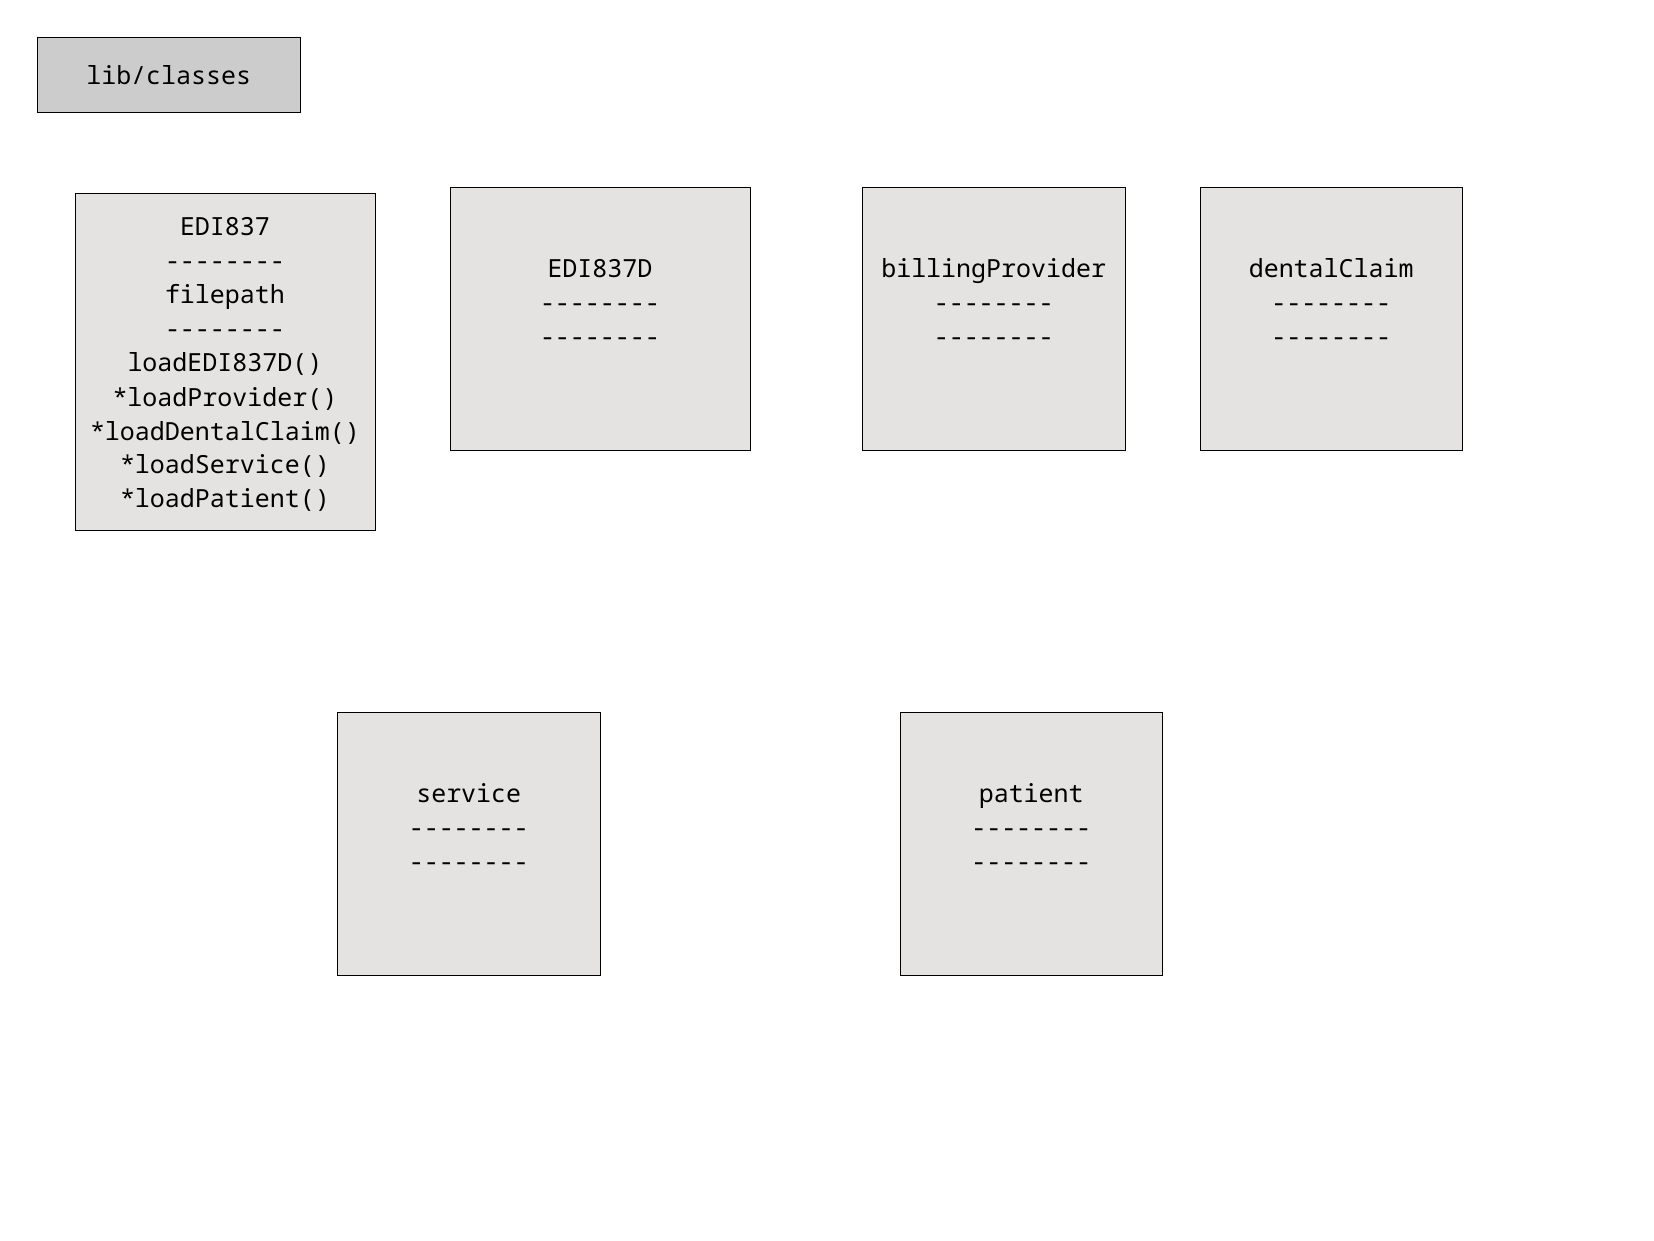

lib/classes
EDI837D
--------
--------
billingProvider
--------
--------
dentalClaim
--------
--------
EDI837
--------
filepath
--------
loadEDI837D()
*loadProvider()
*loadDentalClaim()
*loadService()
*loadPatient()
service
--------
--------
patient
--------
--------